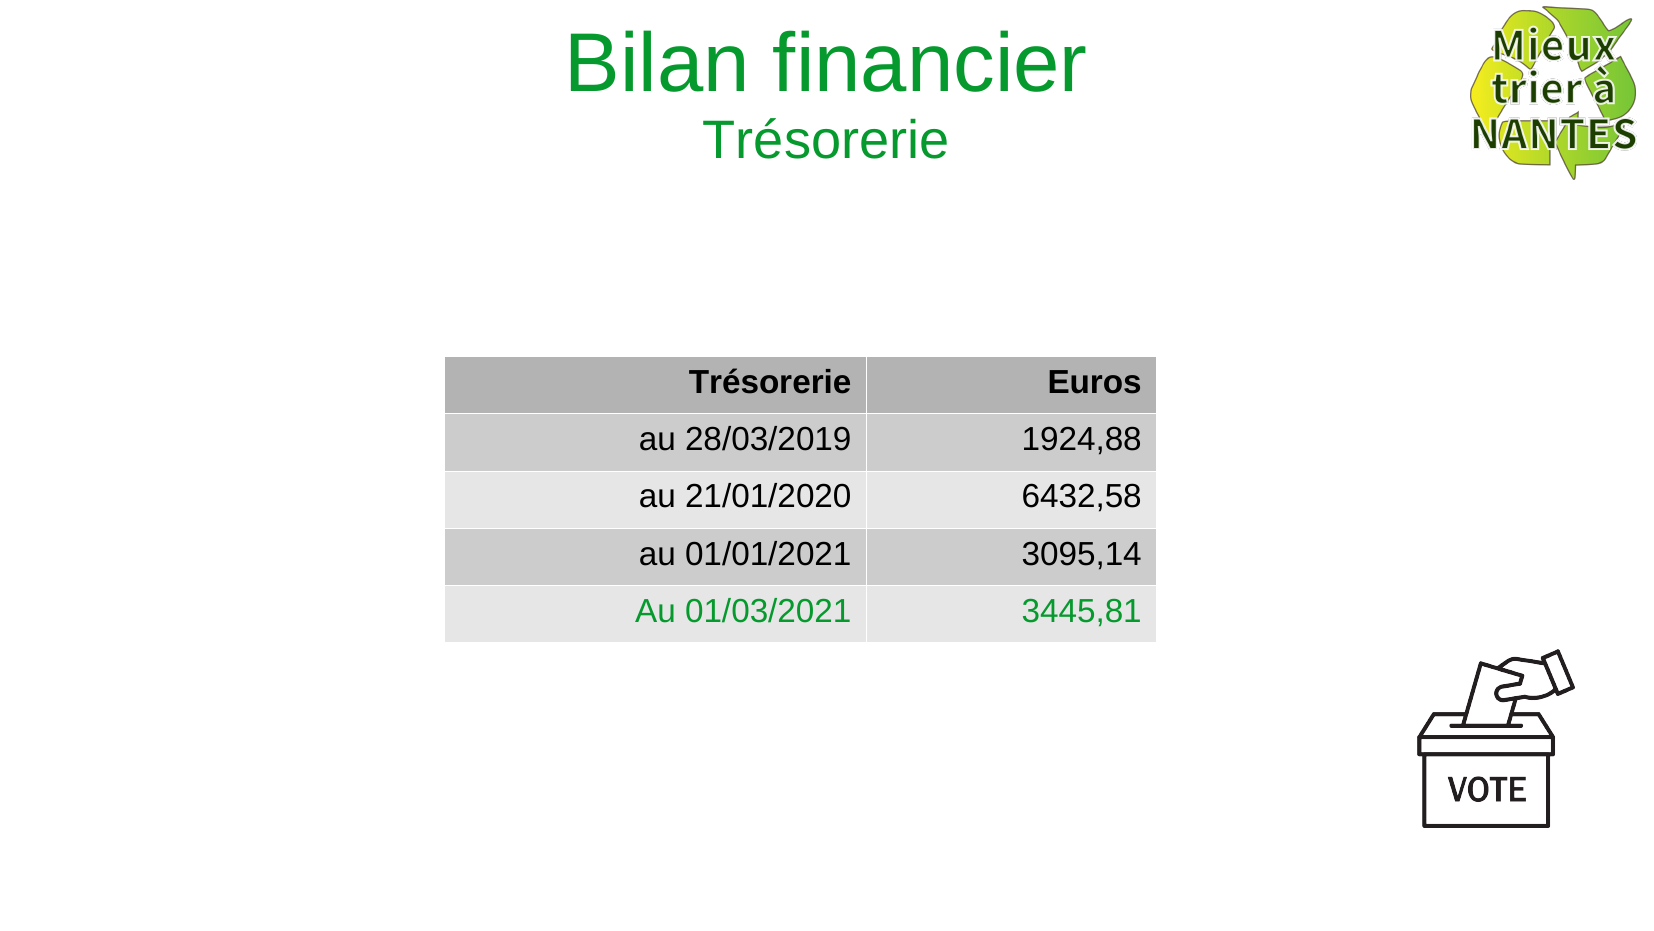

# Bilan financier Trésorerie
| Trésorerie | Euros |
| --- | --- |
| au 28/03/2019 | 1924,88 |
| au 21/01/2020 | 6432,58 |
| au 01/01/2021 | 3095,14 |
| Au 01/03/2021 | 3445,81 |